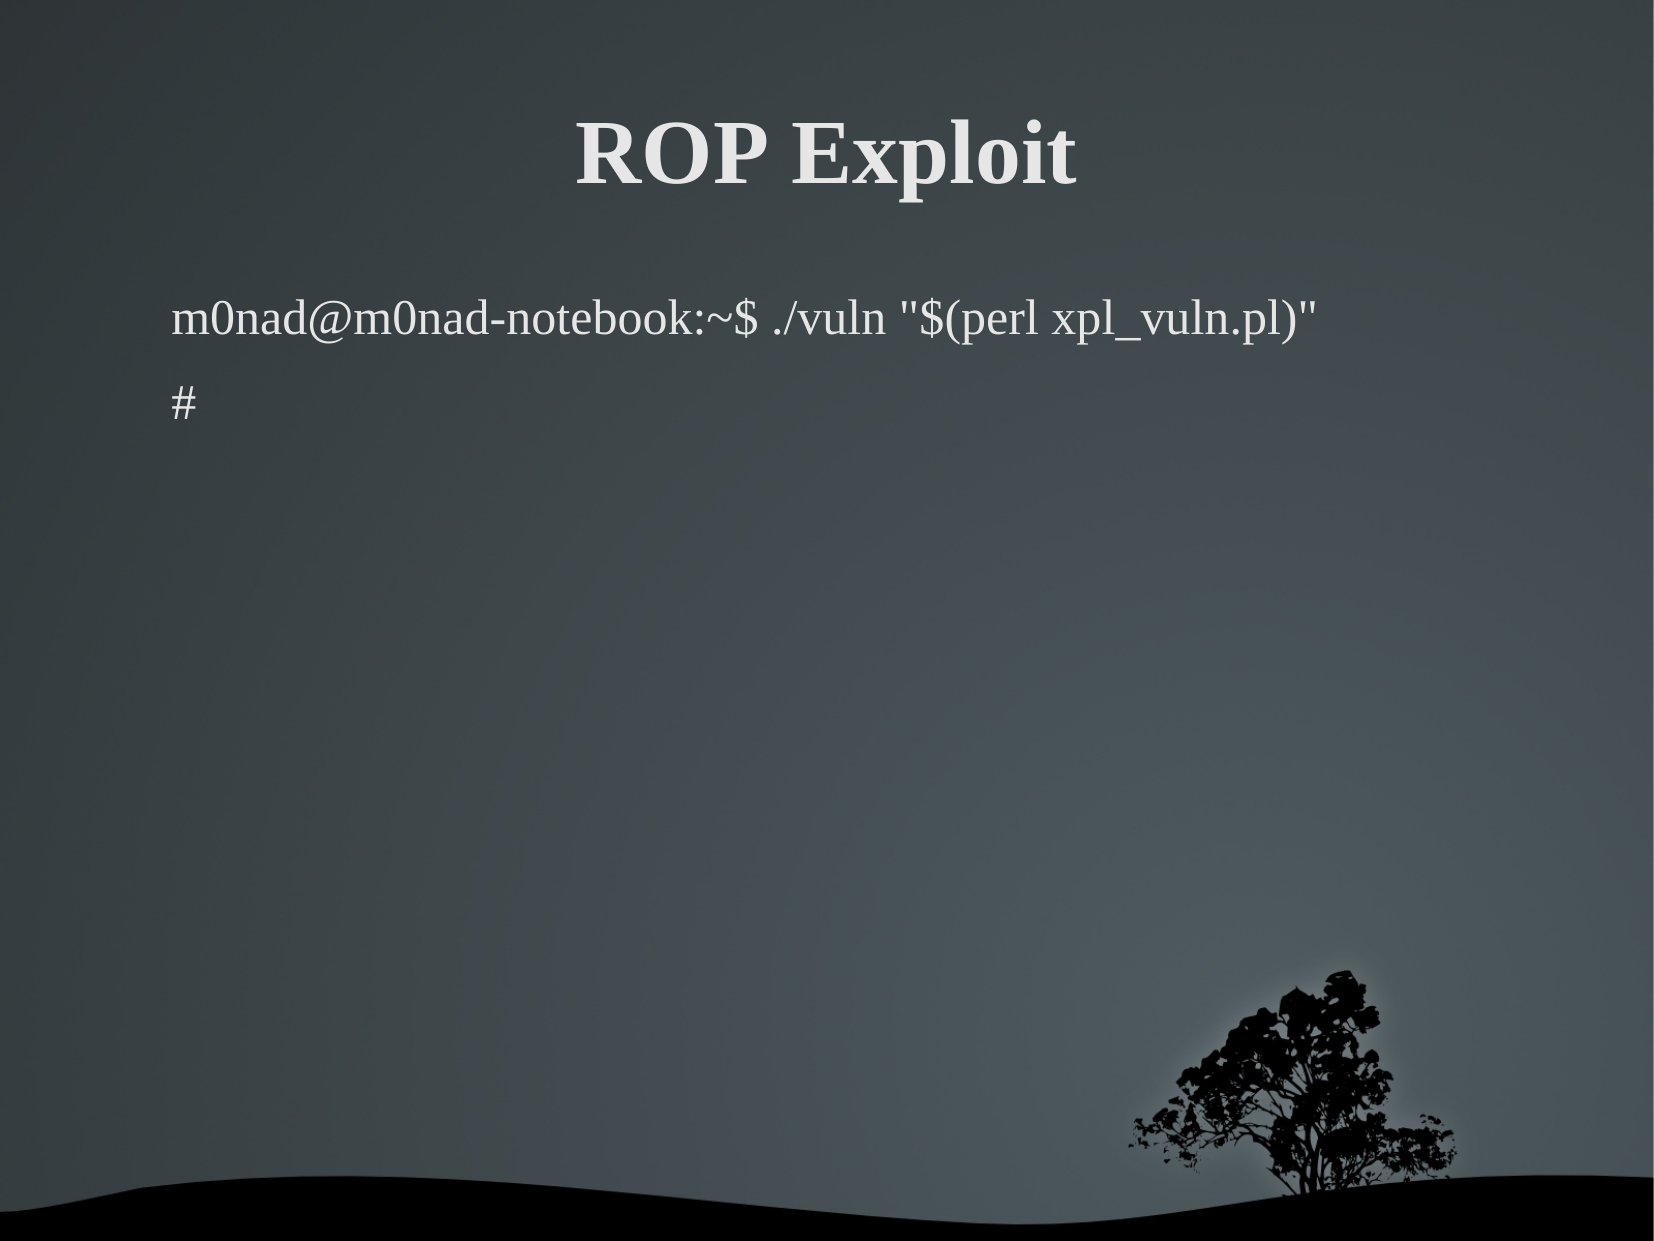

# ROP Exploit
m0nad@m0nad-notebook:~$ ./vuln "$(perl xpl_vuln.pl)"
#